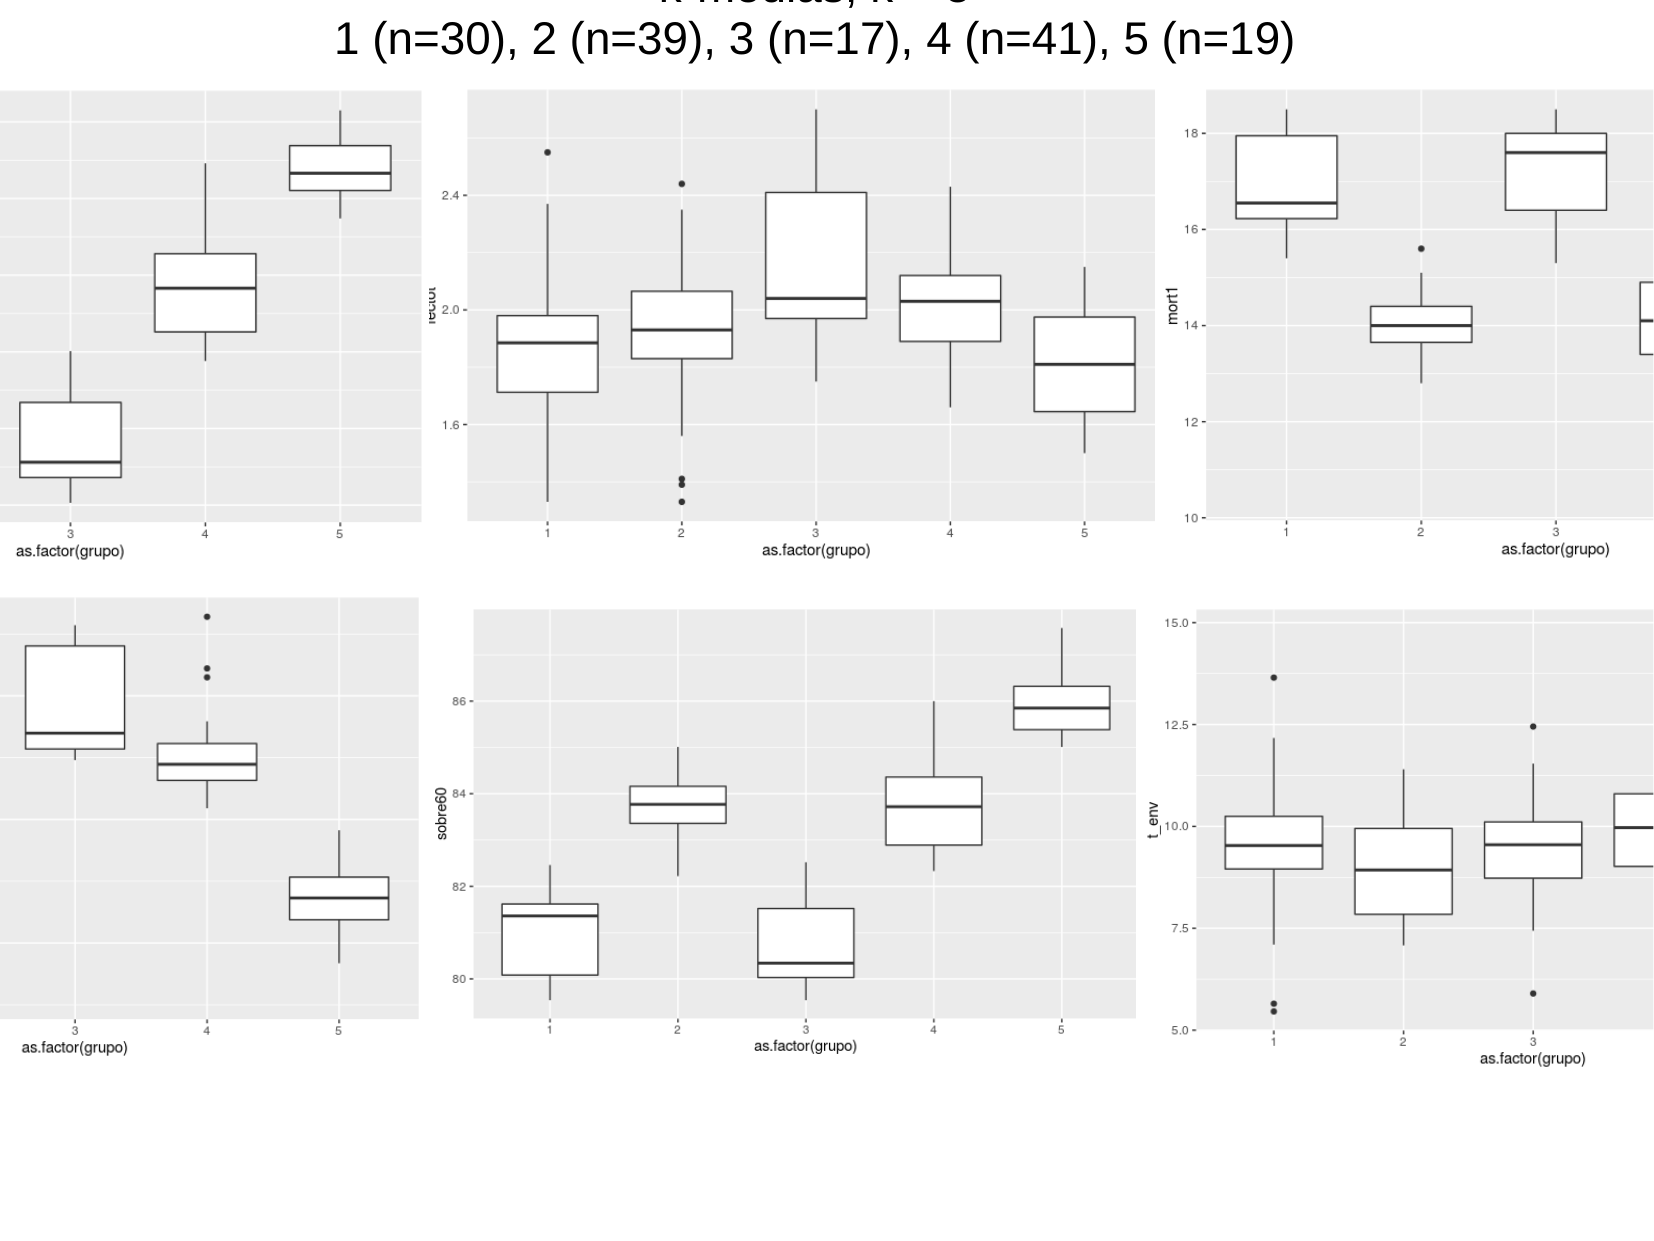

# k-médias, k = 5 1 (n=30), 2 (n=39), 3 (n=17), 4 (n=41), 5 (n=19)